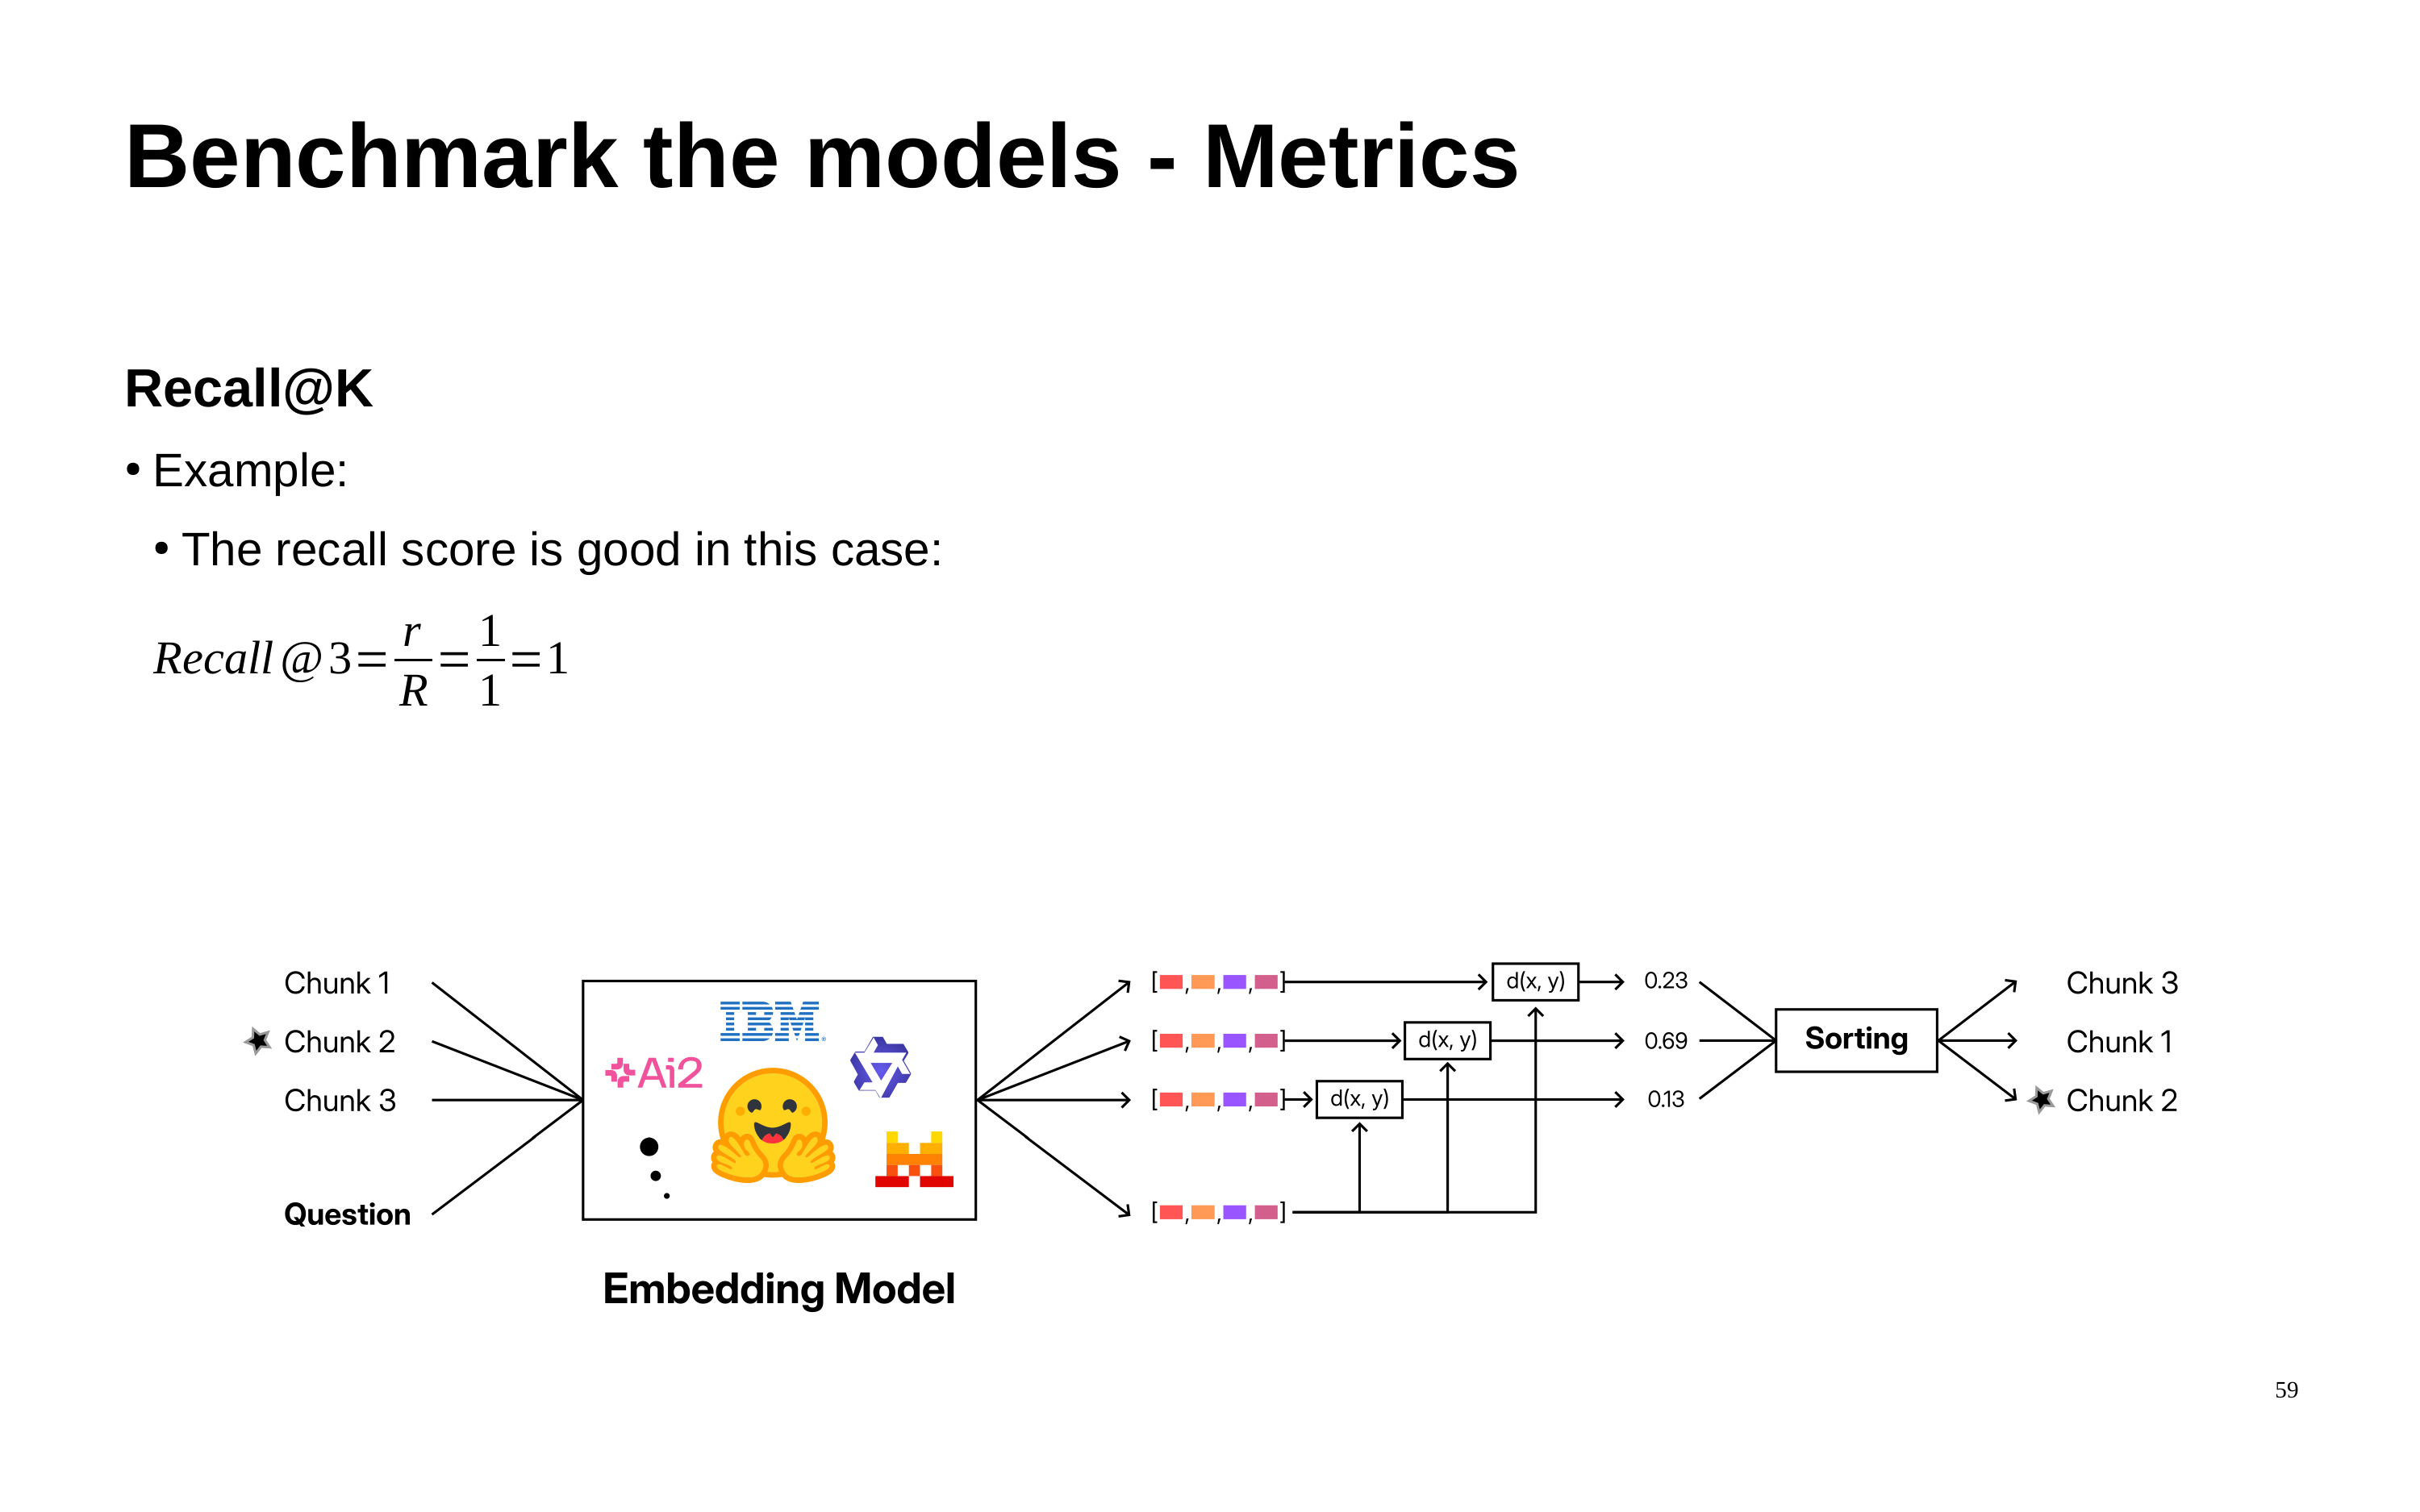

Benchmark the models - Metrics
Recall@K
Example:
The recall score is good in this case:
59